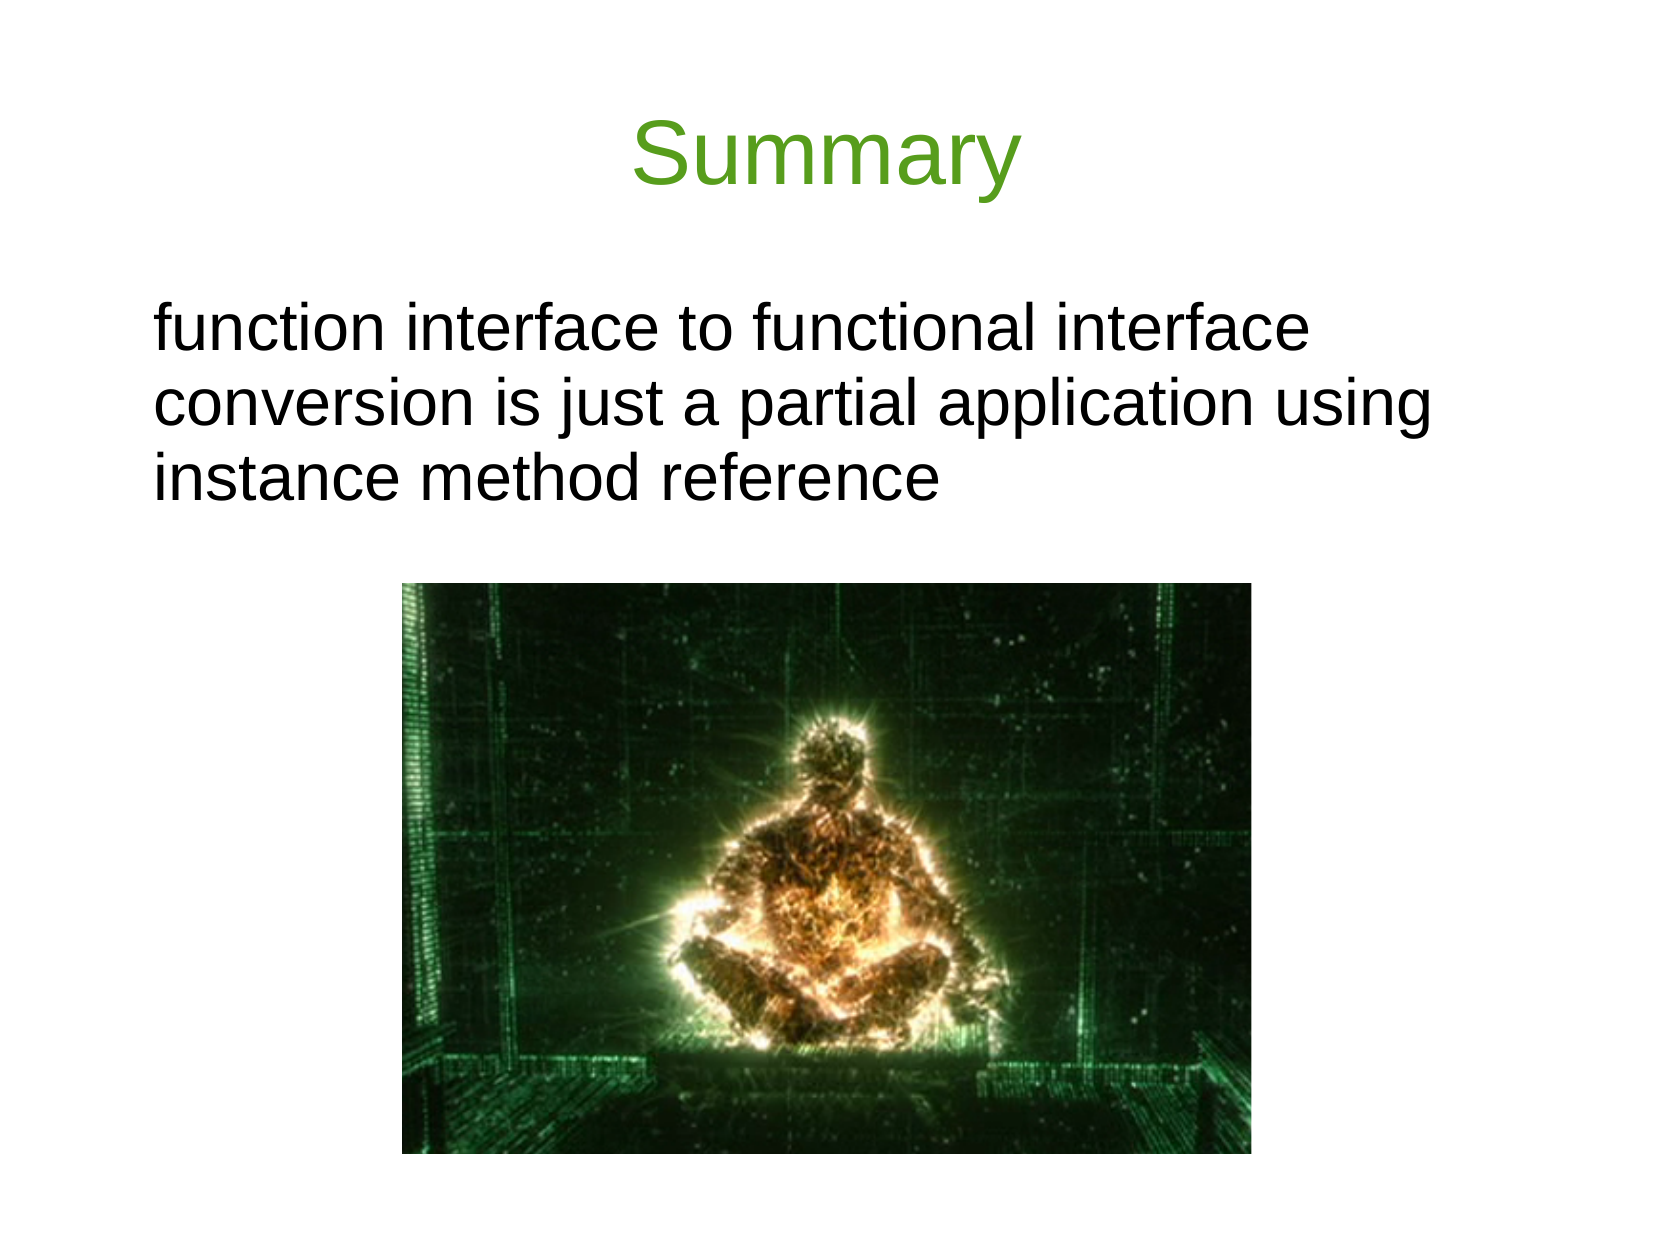

# Summary
function interface to functional interface conversion is just a partial application using instance method reference